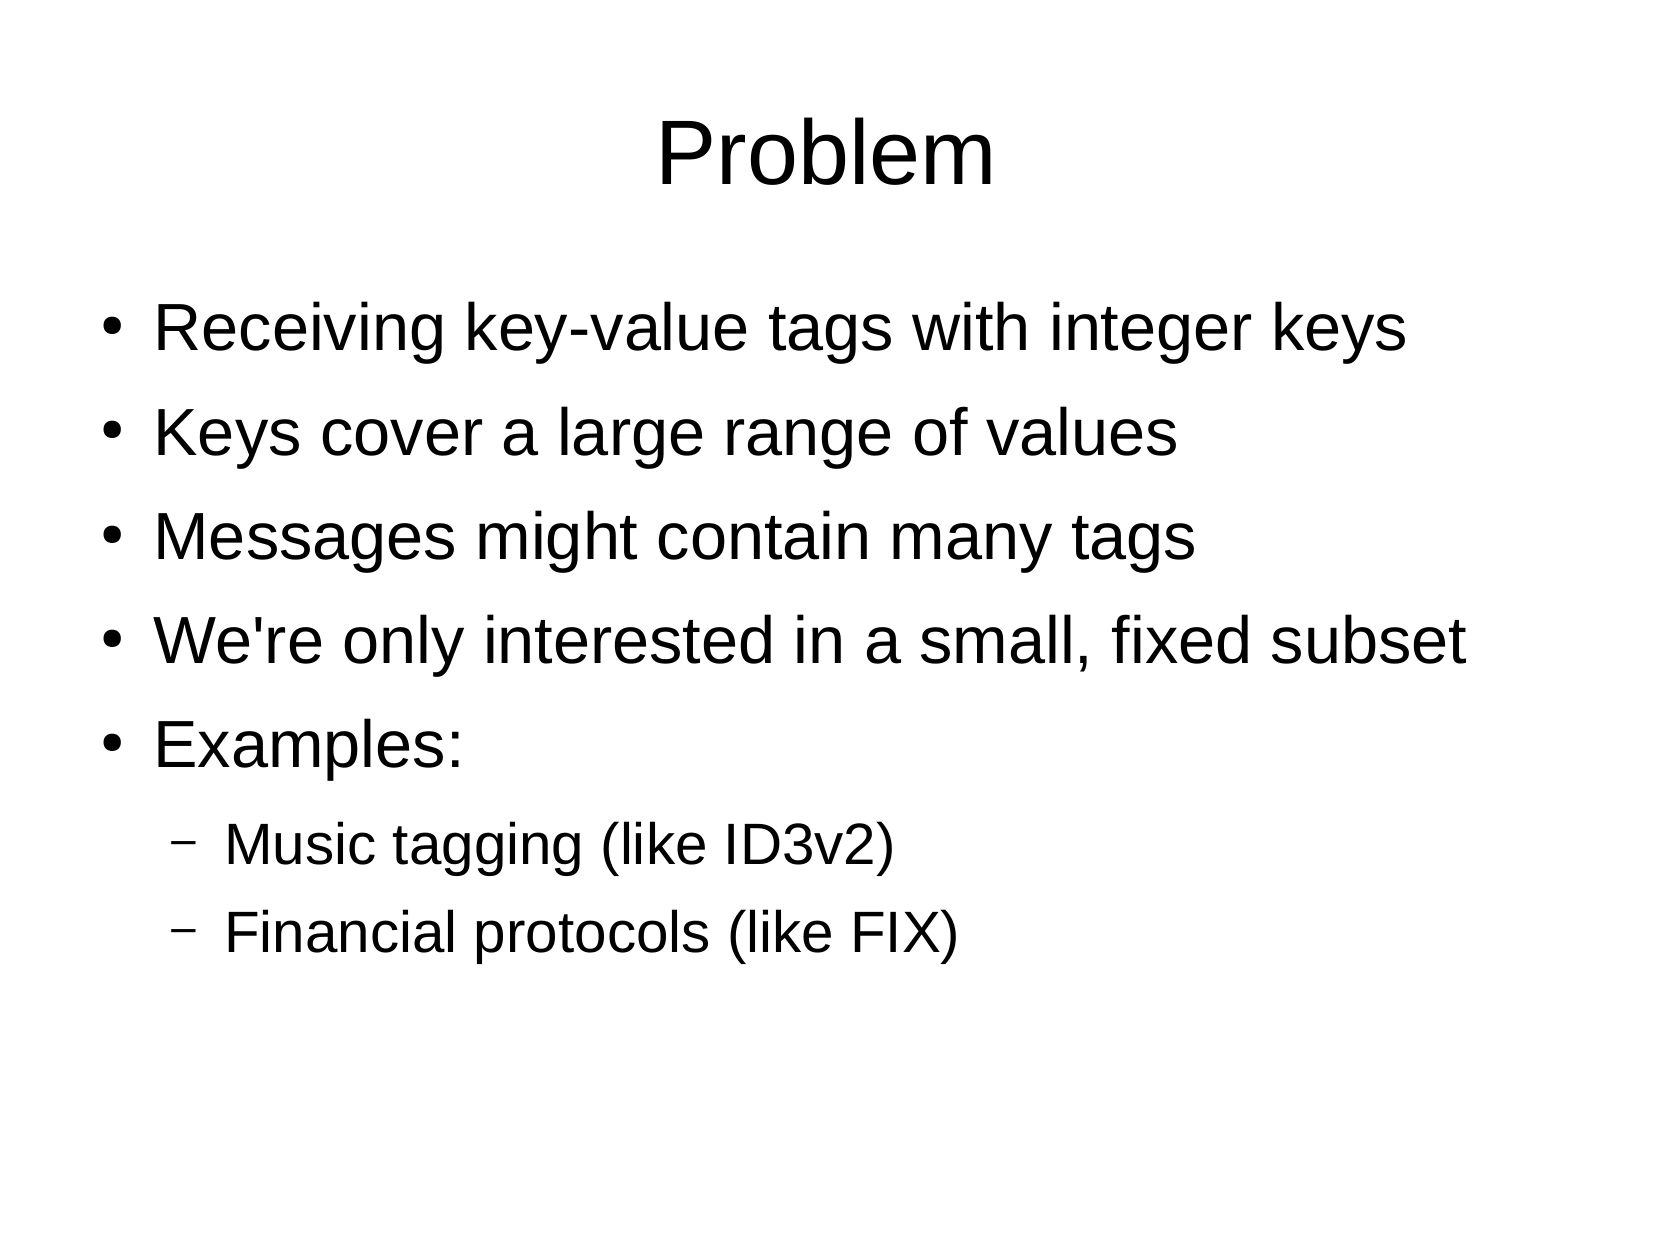

# Problem
Receiving key-value tags with integer keys
Keys cover a large range of values
Messages might contain many tags
We're only interested in a small, fixed subset
Examples:
Music tagging (like ID3v2)
Financial protocols (like FIX)